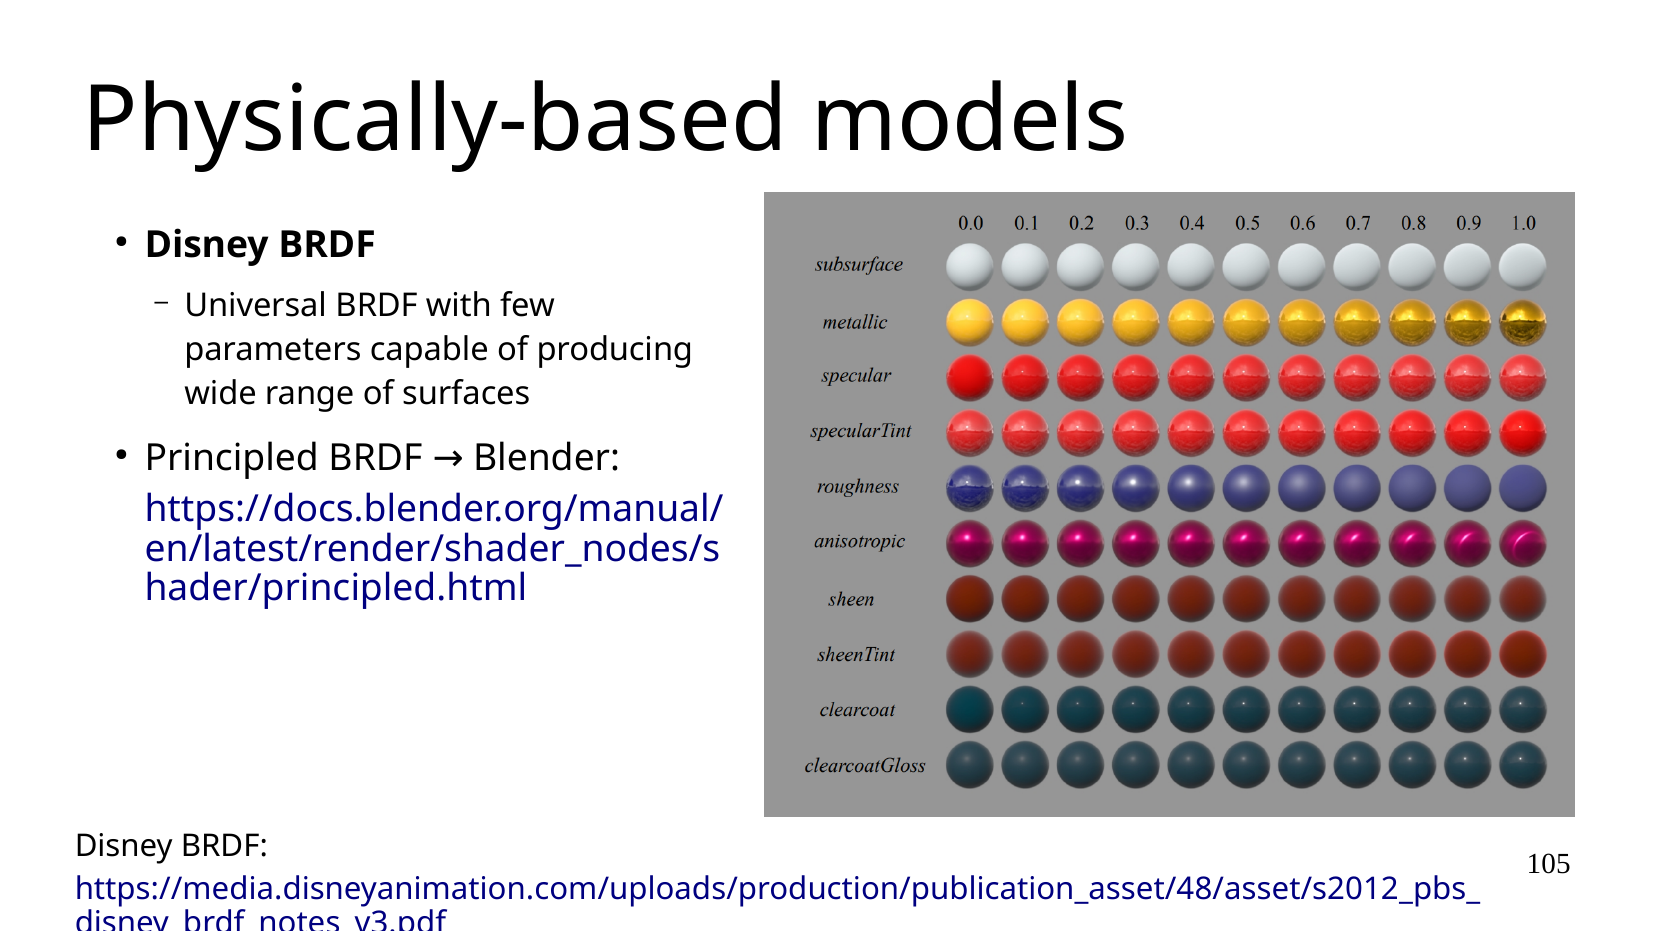

# Physically-based models
Disney BRDF
Universal BRDF with few parameters capable of producing wide range of surfaces
Principled BRDF → Blender: https://docs.blender.org/manual/en/latest/render/shader_nodes/shader/principled.html
Disney BRDF: https://media.disneyanimation.com/uploads/production/publication_asset/48/asset/s2012_pbs_disney_brdf_notes_v3.pdf
105